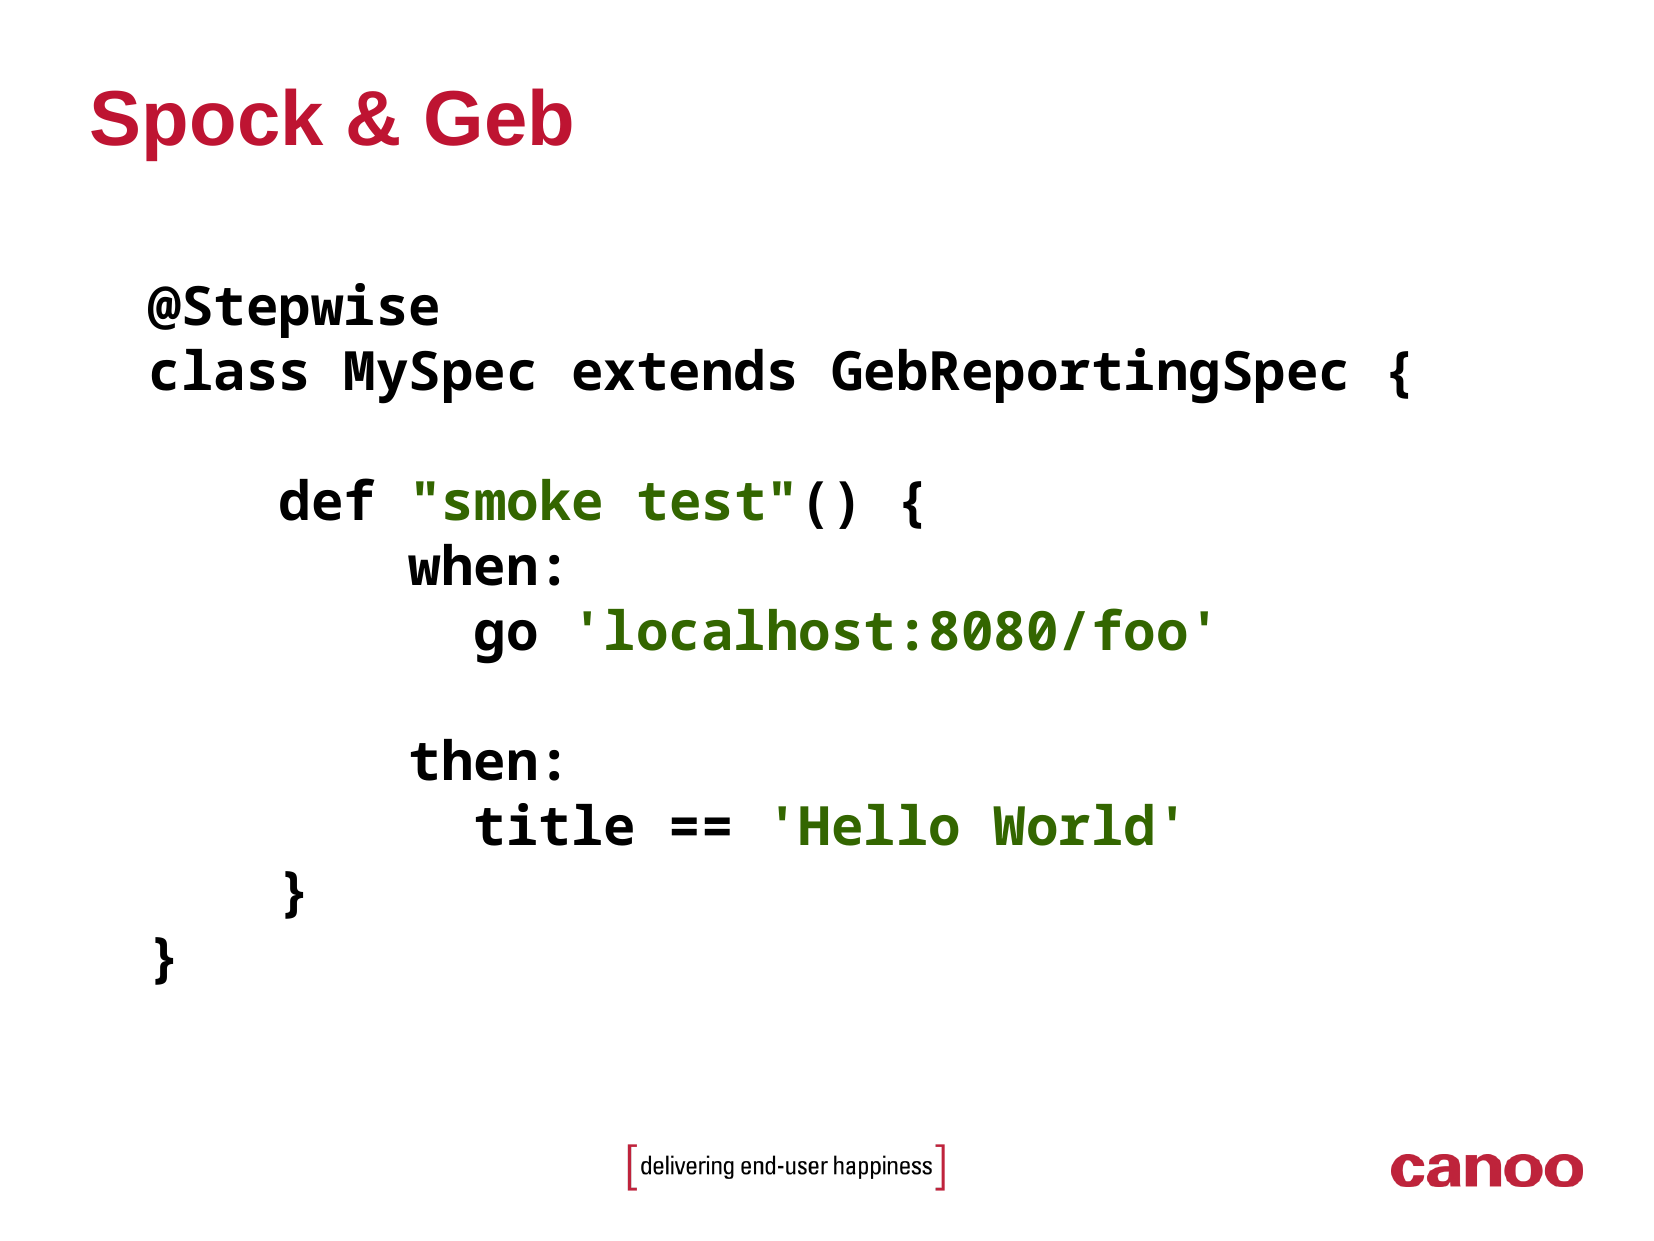

# Spock & Geb
@Stepwise
class MySpec extends GebReportingSpec {
 def "smoke test"() {
 when:
 go 'localhost:8080/foo'
 then:
 title == 'Hello World'
 }
}